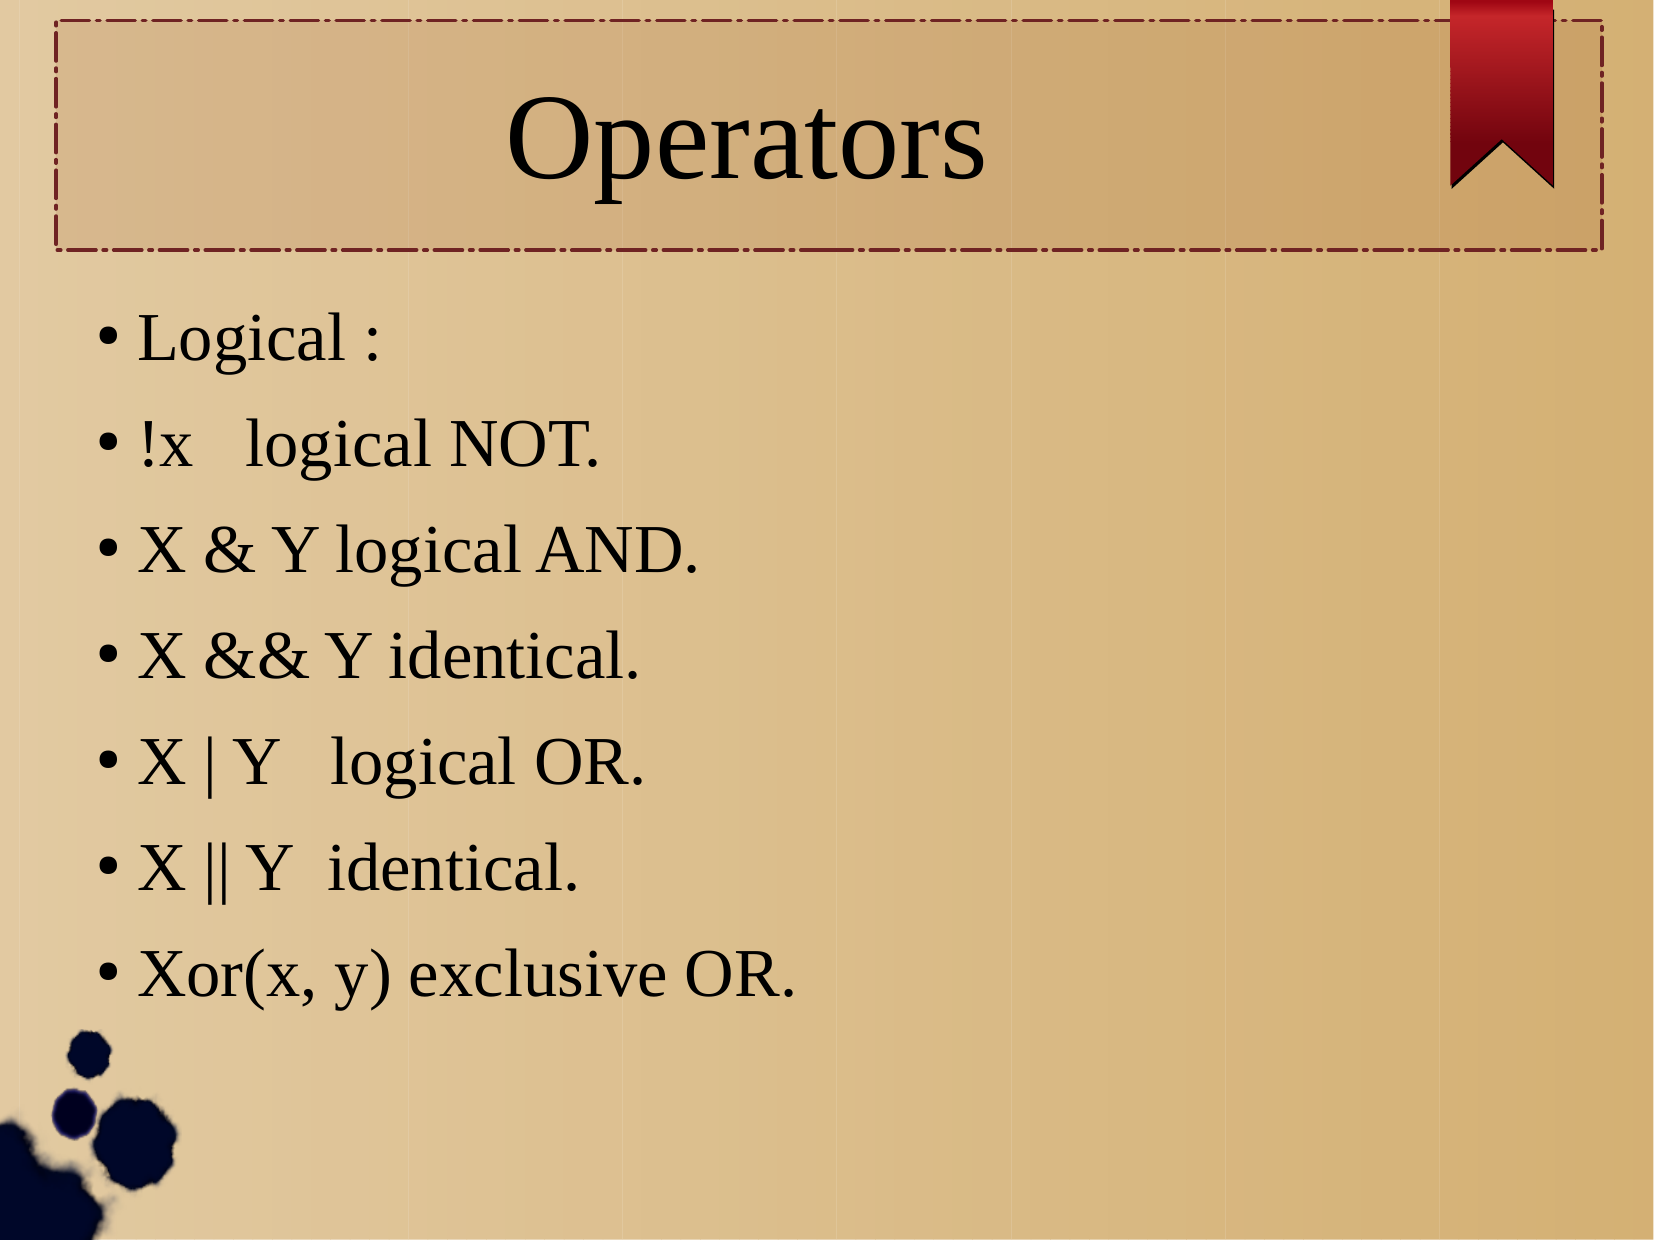

# Operators
Logical :
!x logical NOT.
X & Y logical AND.
X && Y identical.
X | Y logical OR.
X || Y identical.
Xor(x, y) exclusive OR.